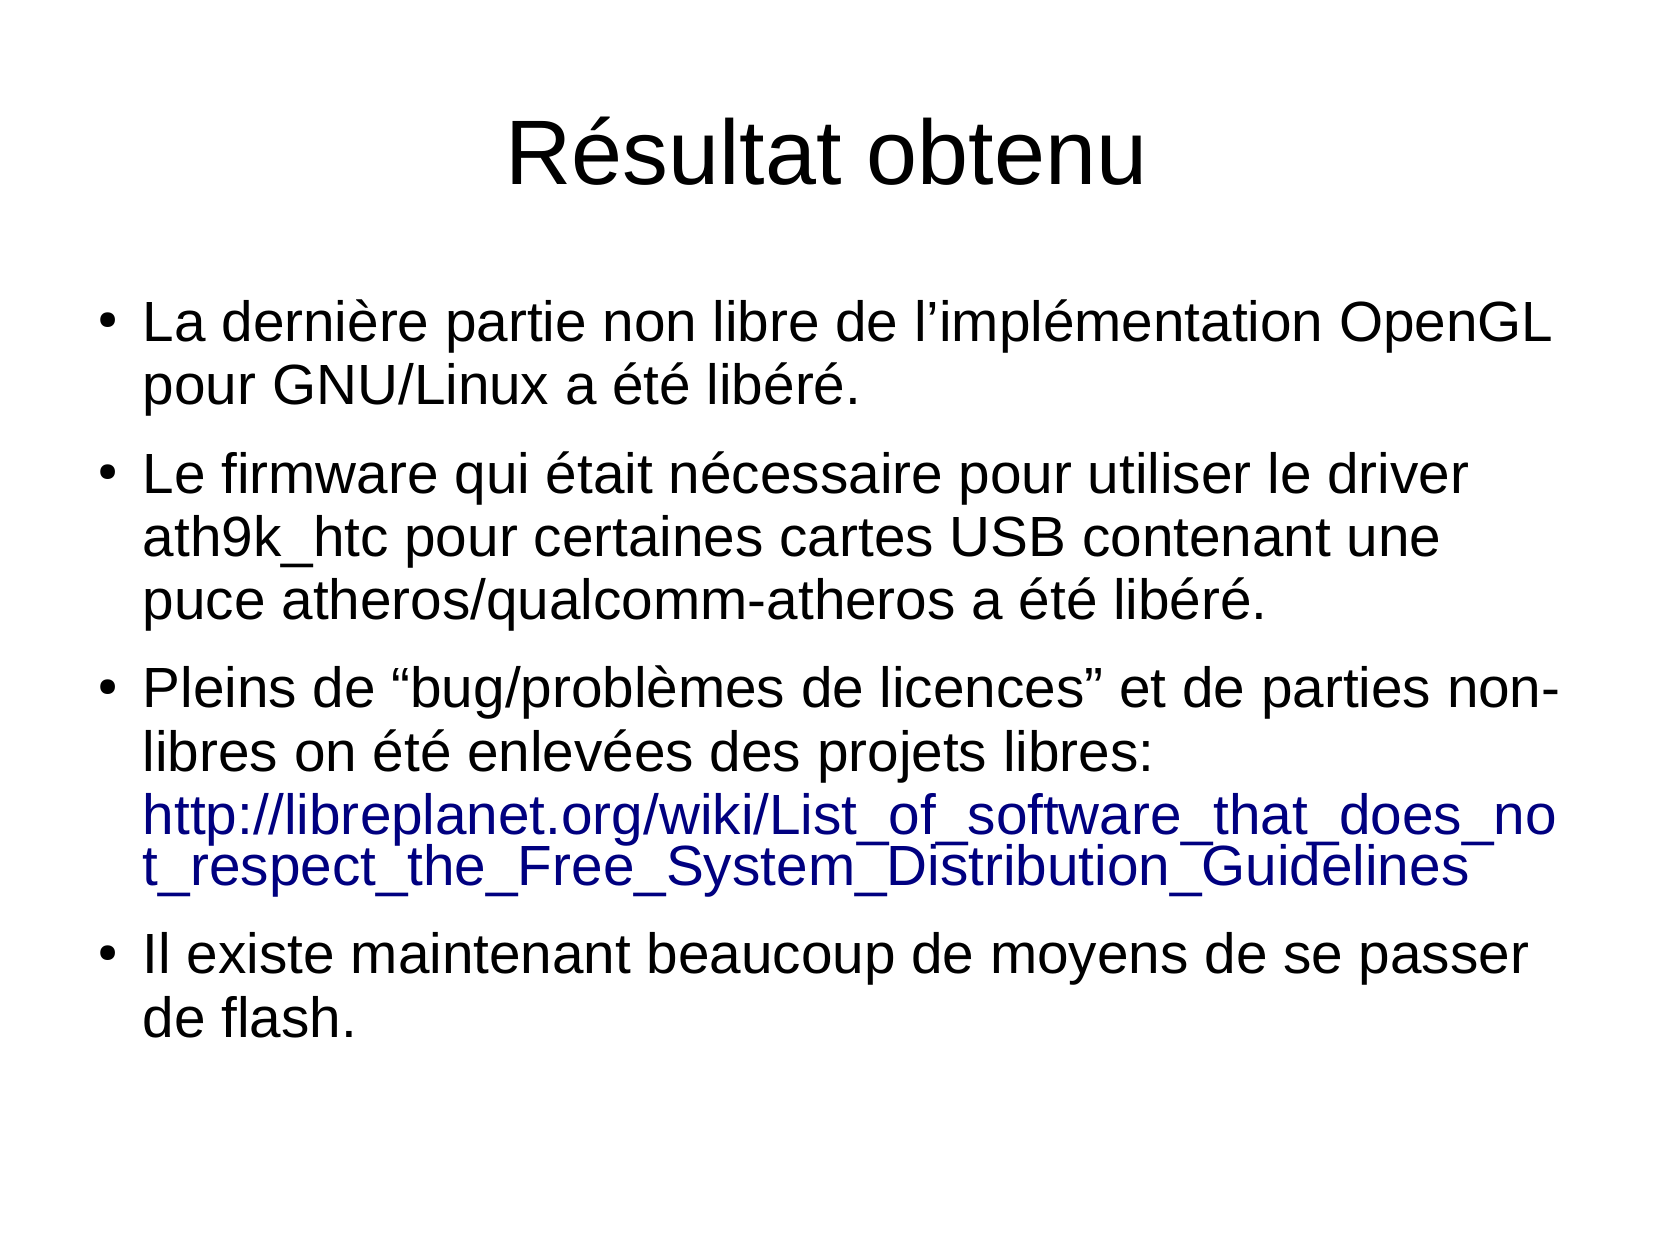

# Résultat obtenu
La dernière partie non libre de l’implémentation OpenGL pour GNU/Linux a été libéré.
Le firmware qui était nécessaire pour utiliser le driver ath9k_htc pour certaines cartes USB contenant une puce atheros/qualcomm-atheros a été libéré.
Pleins de “bug/problèmes de licences” et de parties non-libres on été enlevées des projets libres: http://libreplanet.org/wiki/List_of_software_that_does_not_respect_the_Free_System_Distribution_Guidelines
Il existe maintenant beaucoup de moyens de se passer de flash.